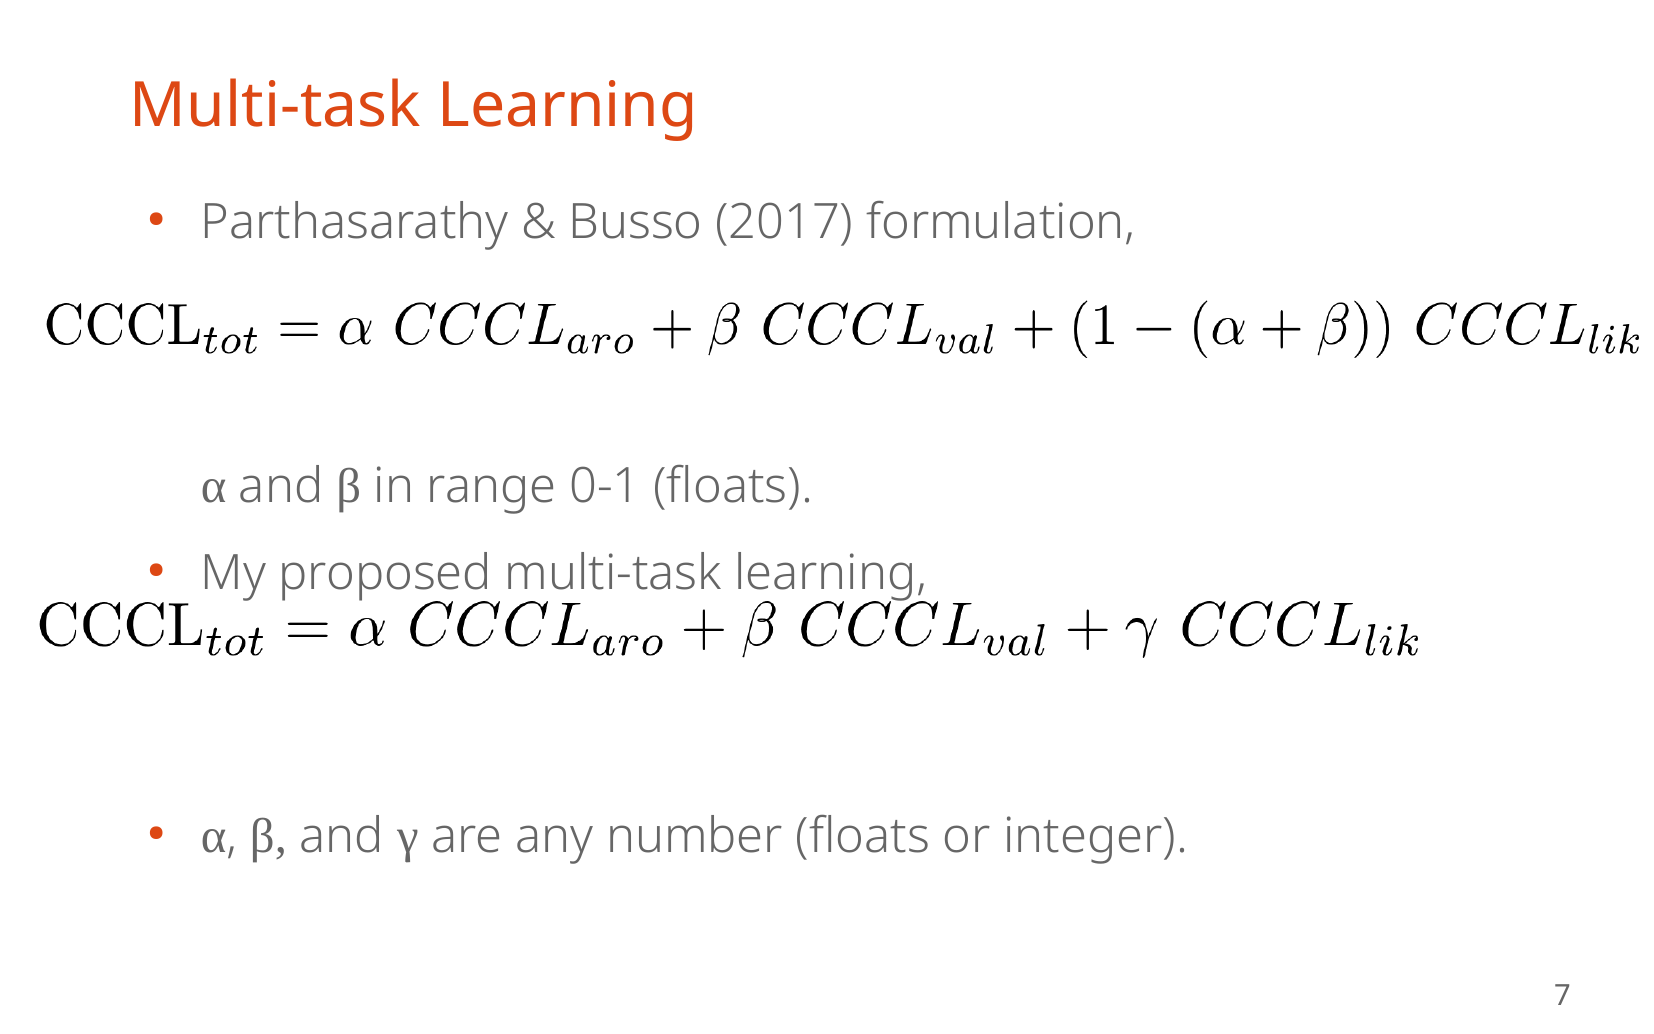

# Multi-task Learning
Parthasarathy & Busso (2017) formulation,
α and β in range 0-1 (floats).
My proposed multi-task learning,
α, β, and γ are any number (floats or integer).
7